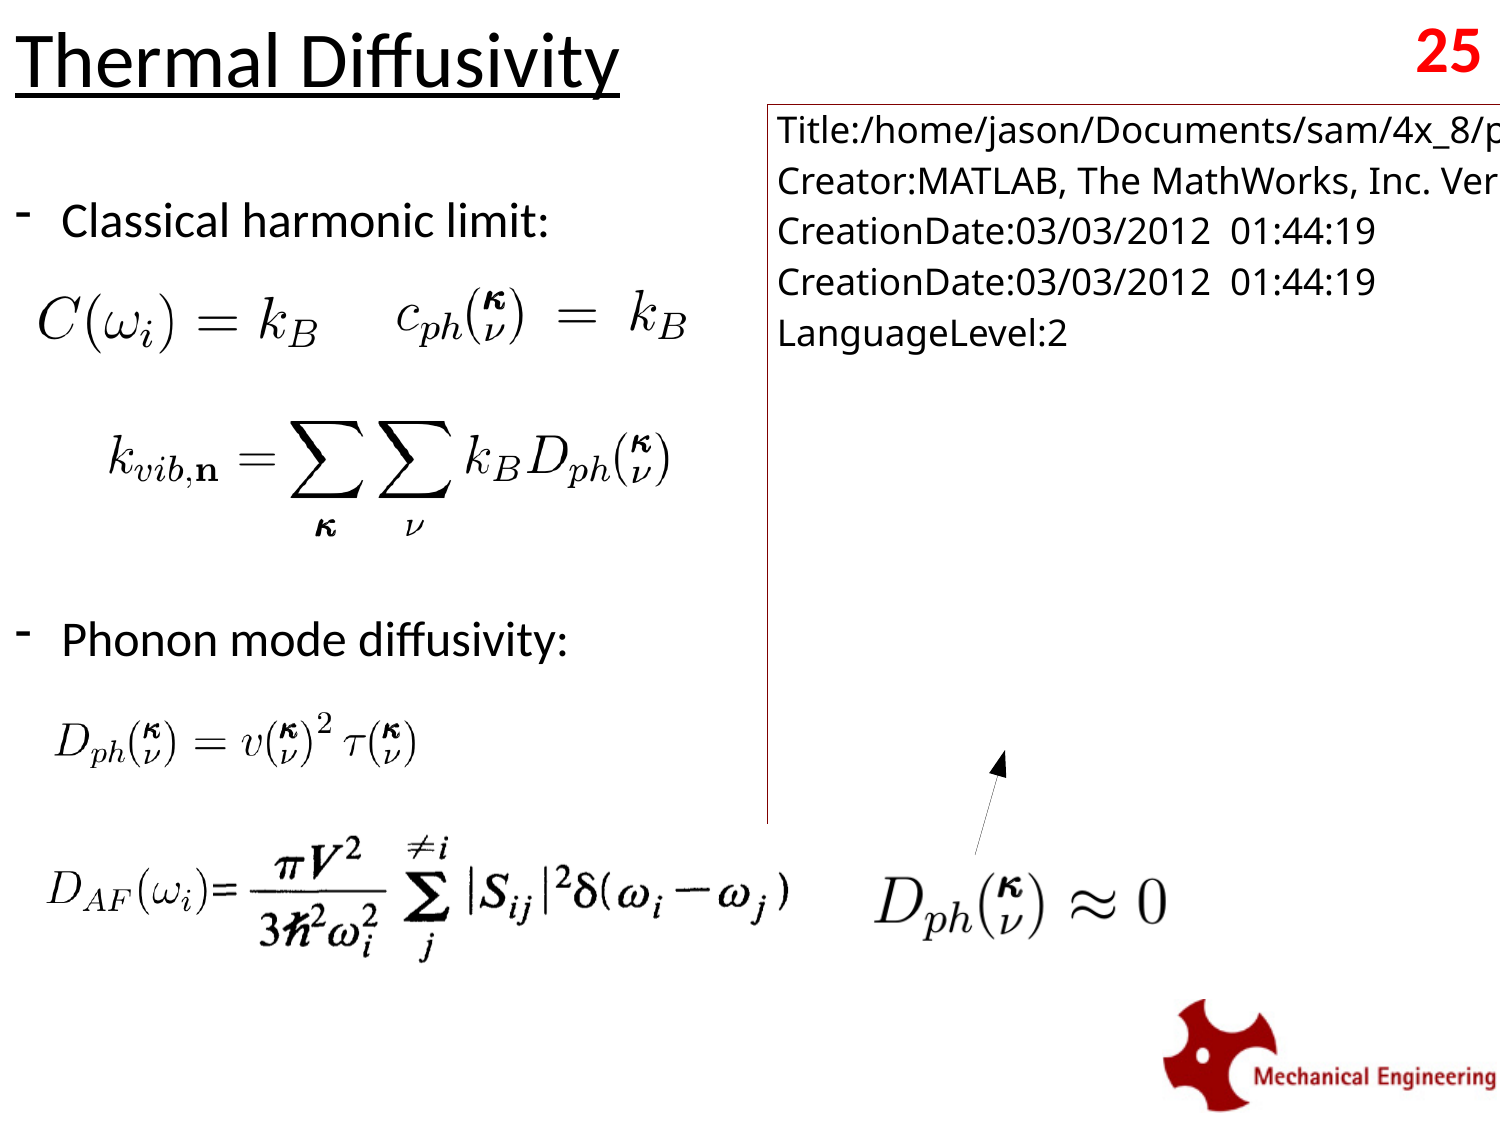

# Thermal Diffusivity
25
 Classical harmonic limit:
 Phonon mode diffusivity: